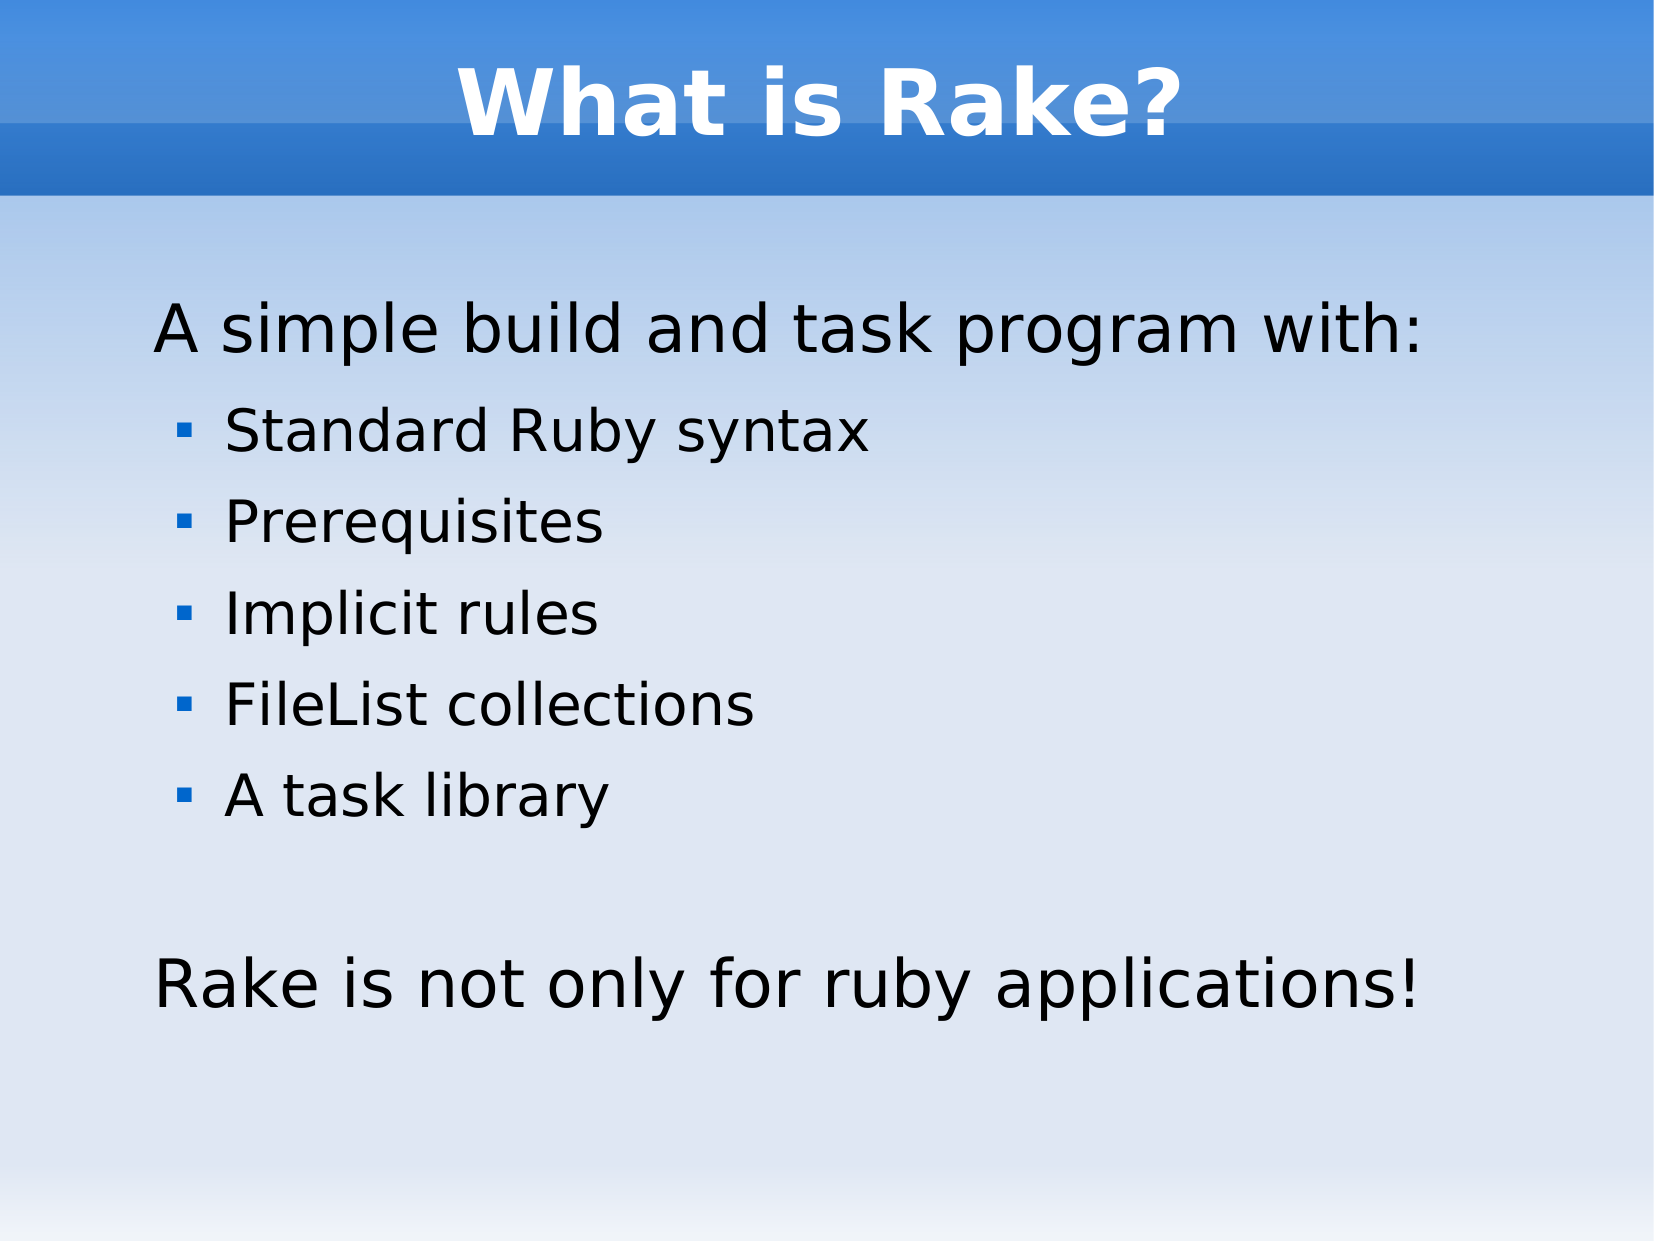

# What is Rake?
A simple build and task program with:
Standard Ruby syntax
Prerequisites
Implicit rules
FileList collections
A task library
Rake is not only for ruby applications!